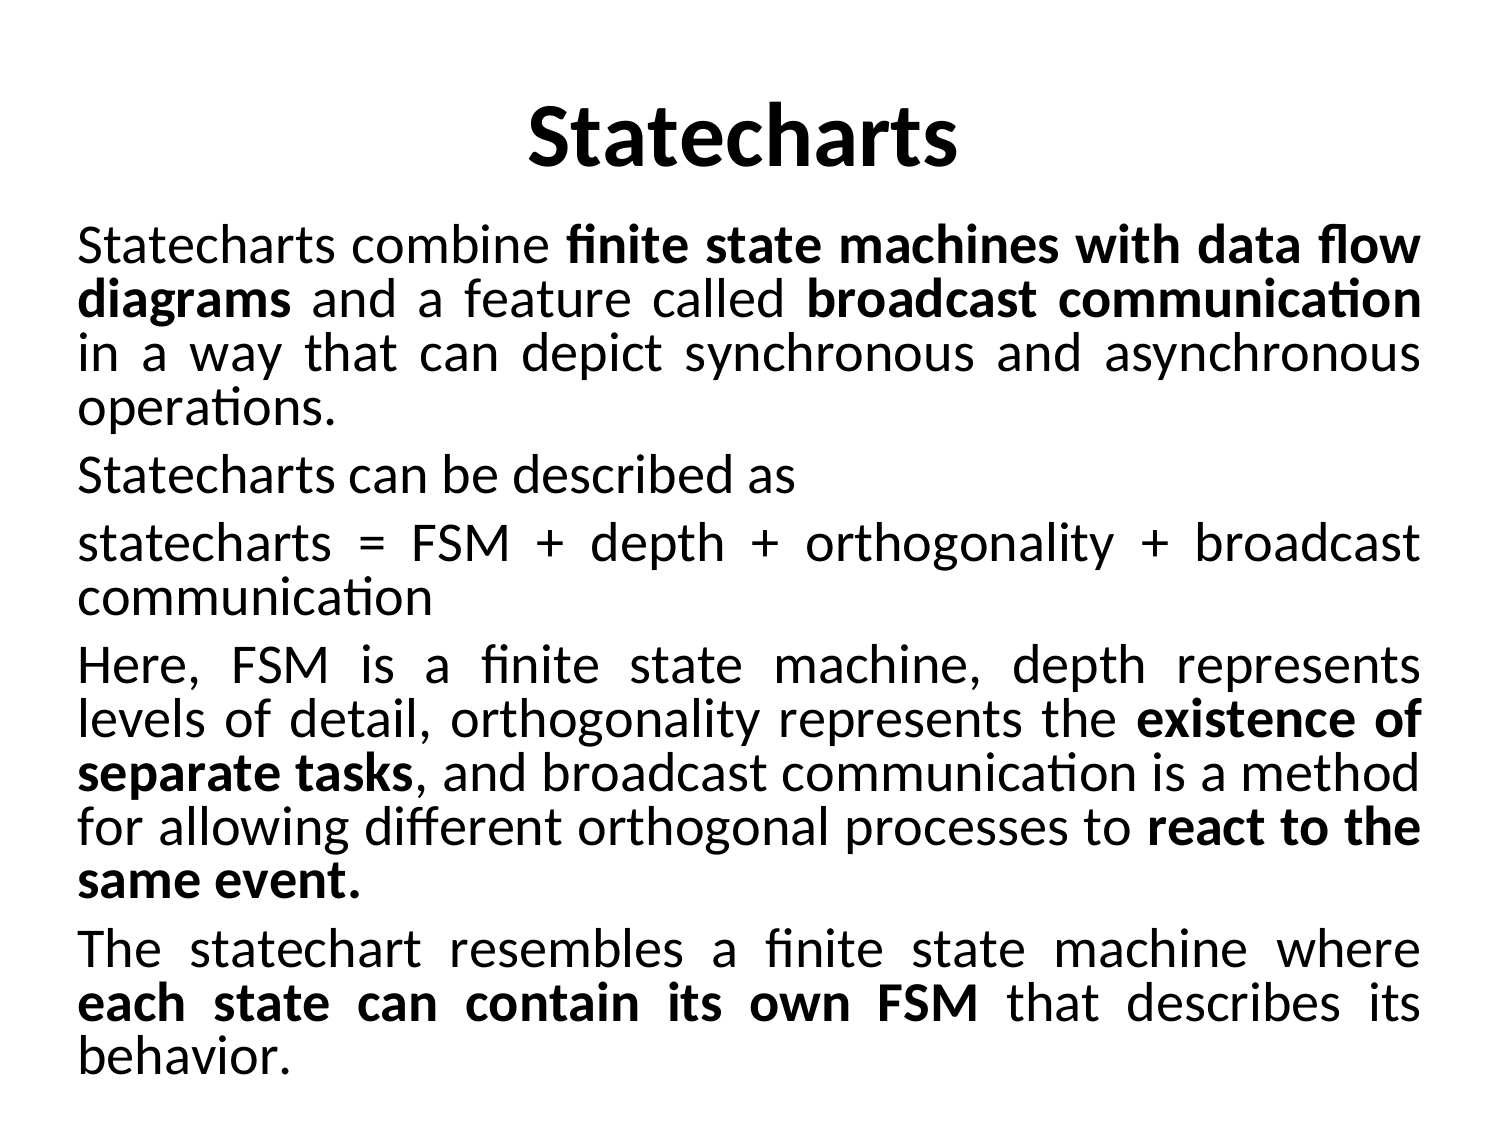

# Statecharts
Statecharts combine finite state machines with data flow diagrams and a feature called broadcast communication in a way that can depict synchronous and asynchronous operations.
Statecharts can be described as
statecharts = FSM + depth + orthogonality + broadcast communication
Here, FSM is a finite state machine, depth represents levels of detail, orthogonality represents the existence of separate tasks, and broadcast communication is a method for allowing different orthogonal processes to react to the same event.
The statechart resembles a finite state machine where each state can contain its own FSM that describes its behavior.